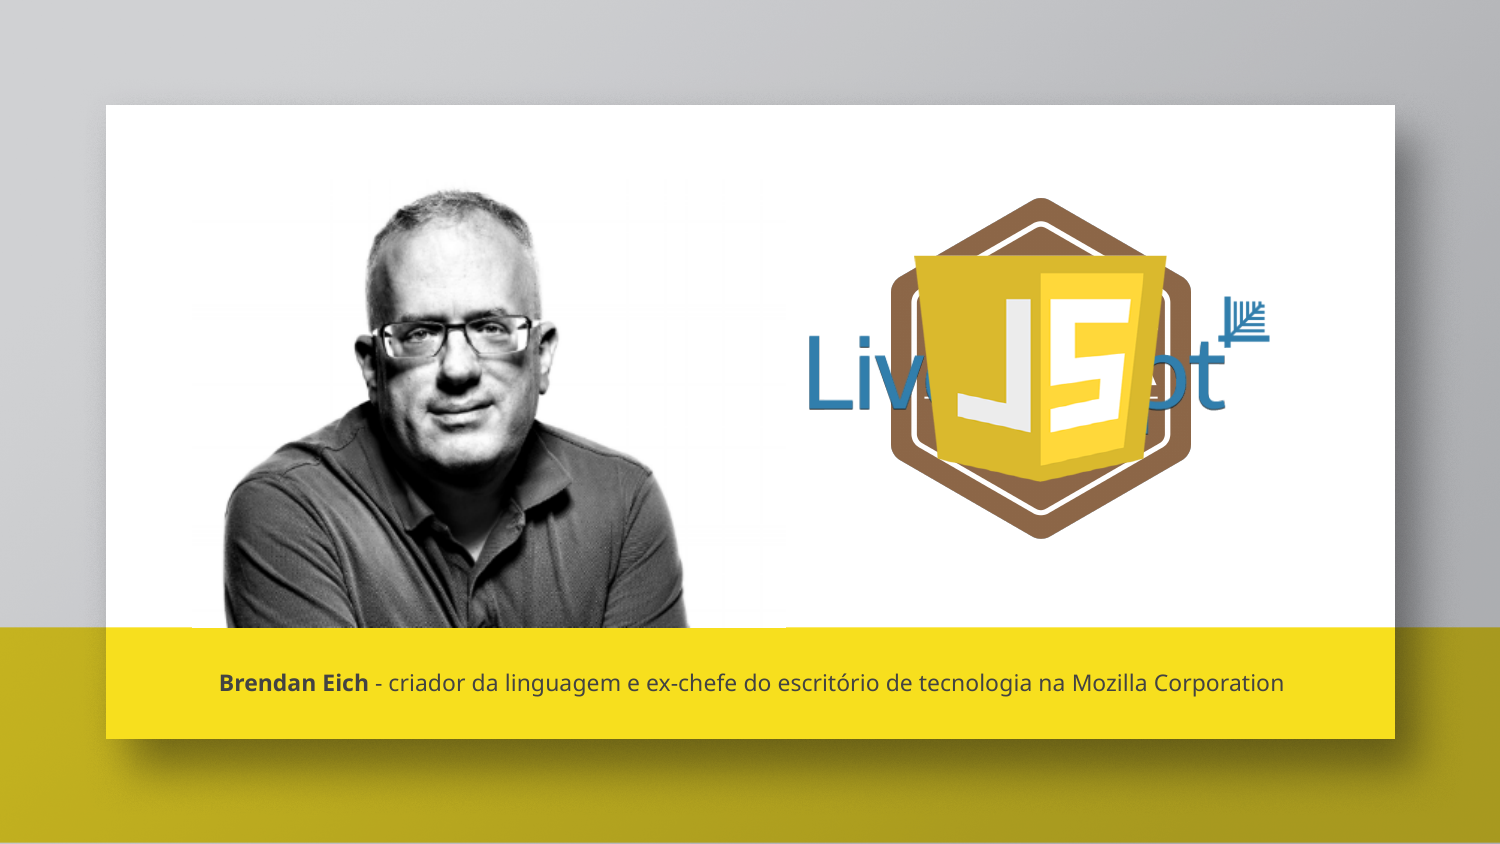

# Brendan Eich - criador da linguagem e ex-chefe do escritório de tecnologia na Mozilla Corporation